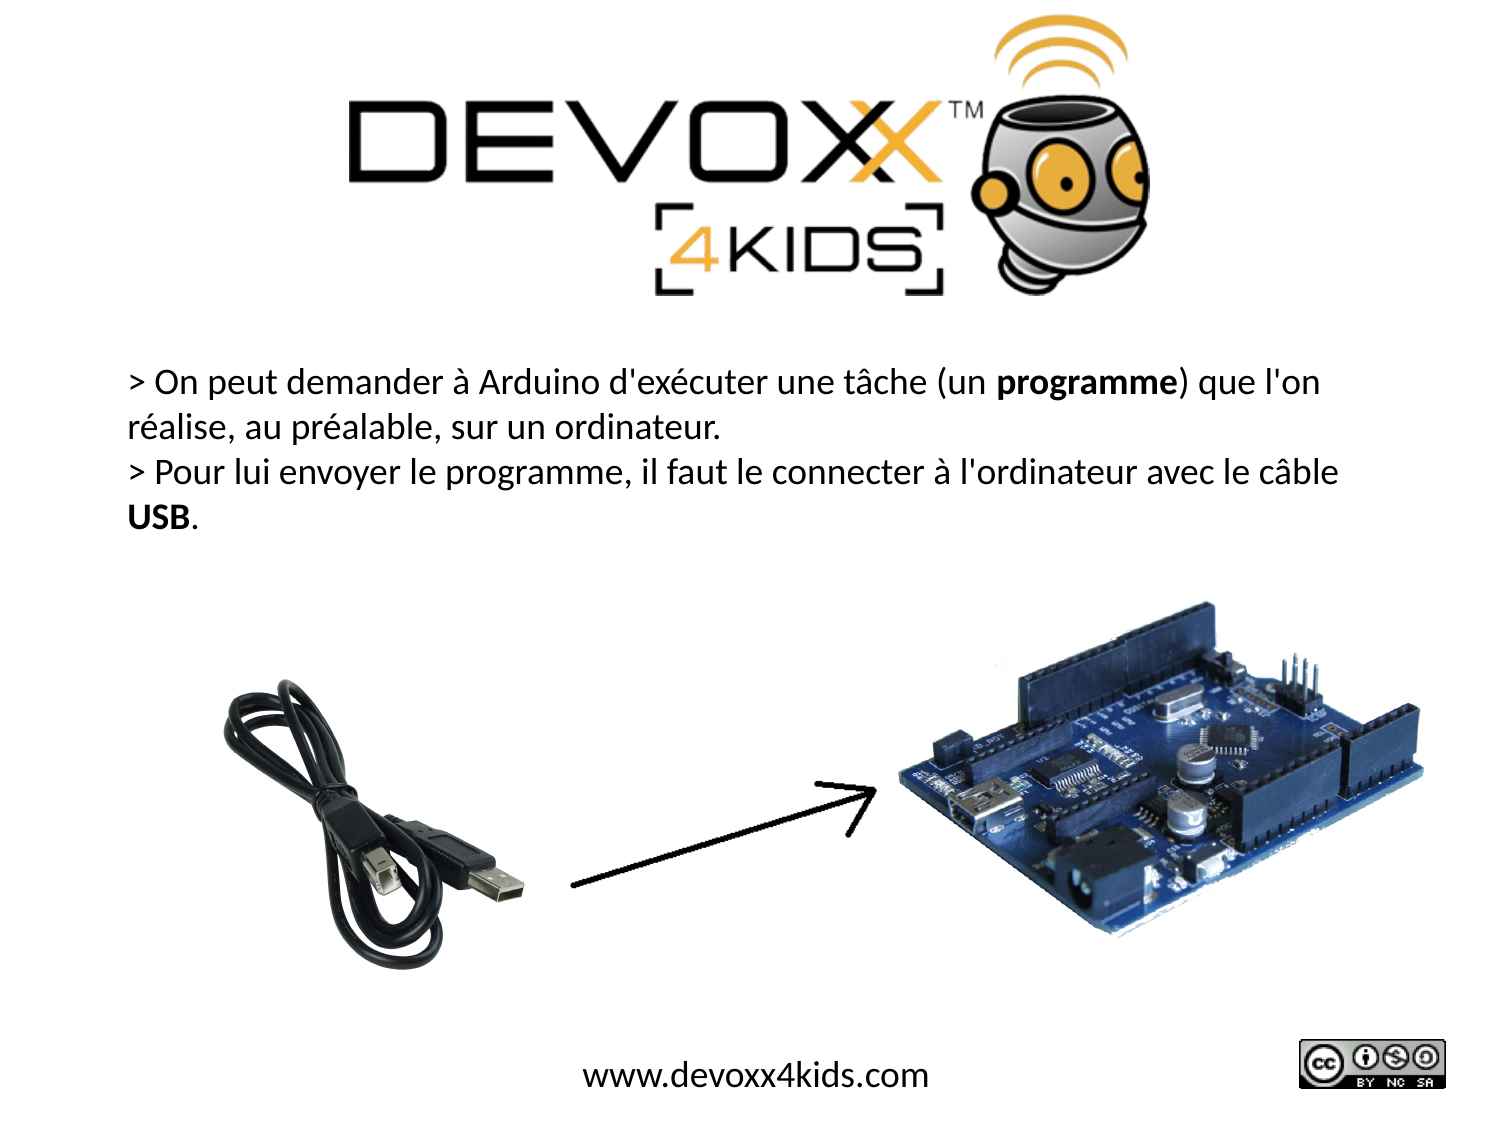

# > On peut demander à Arduino d'exécuter une tâche (un programme) que l'on réalise, au préalable, sur un ordinateur. > Pour lui envoyer le programme, il faut le connecter à l'ordinateur avec le câble USB.